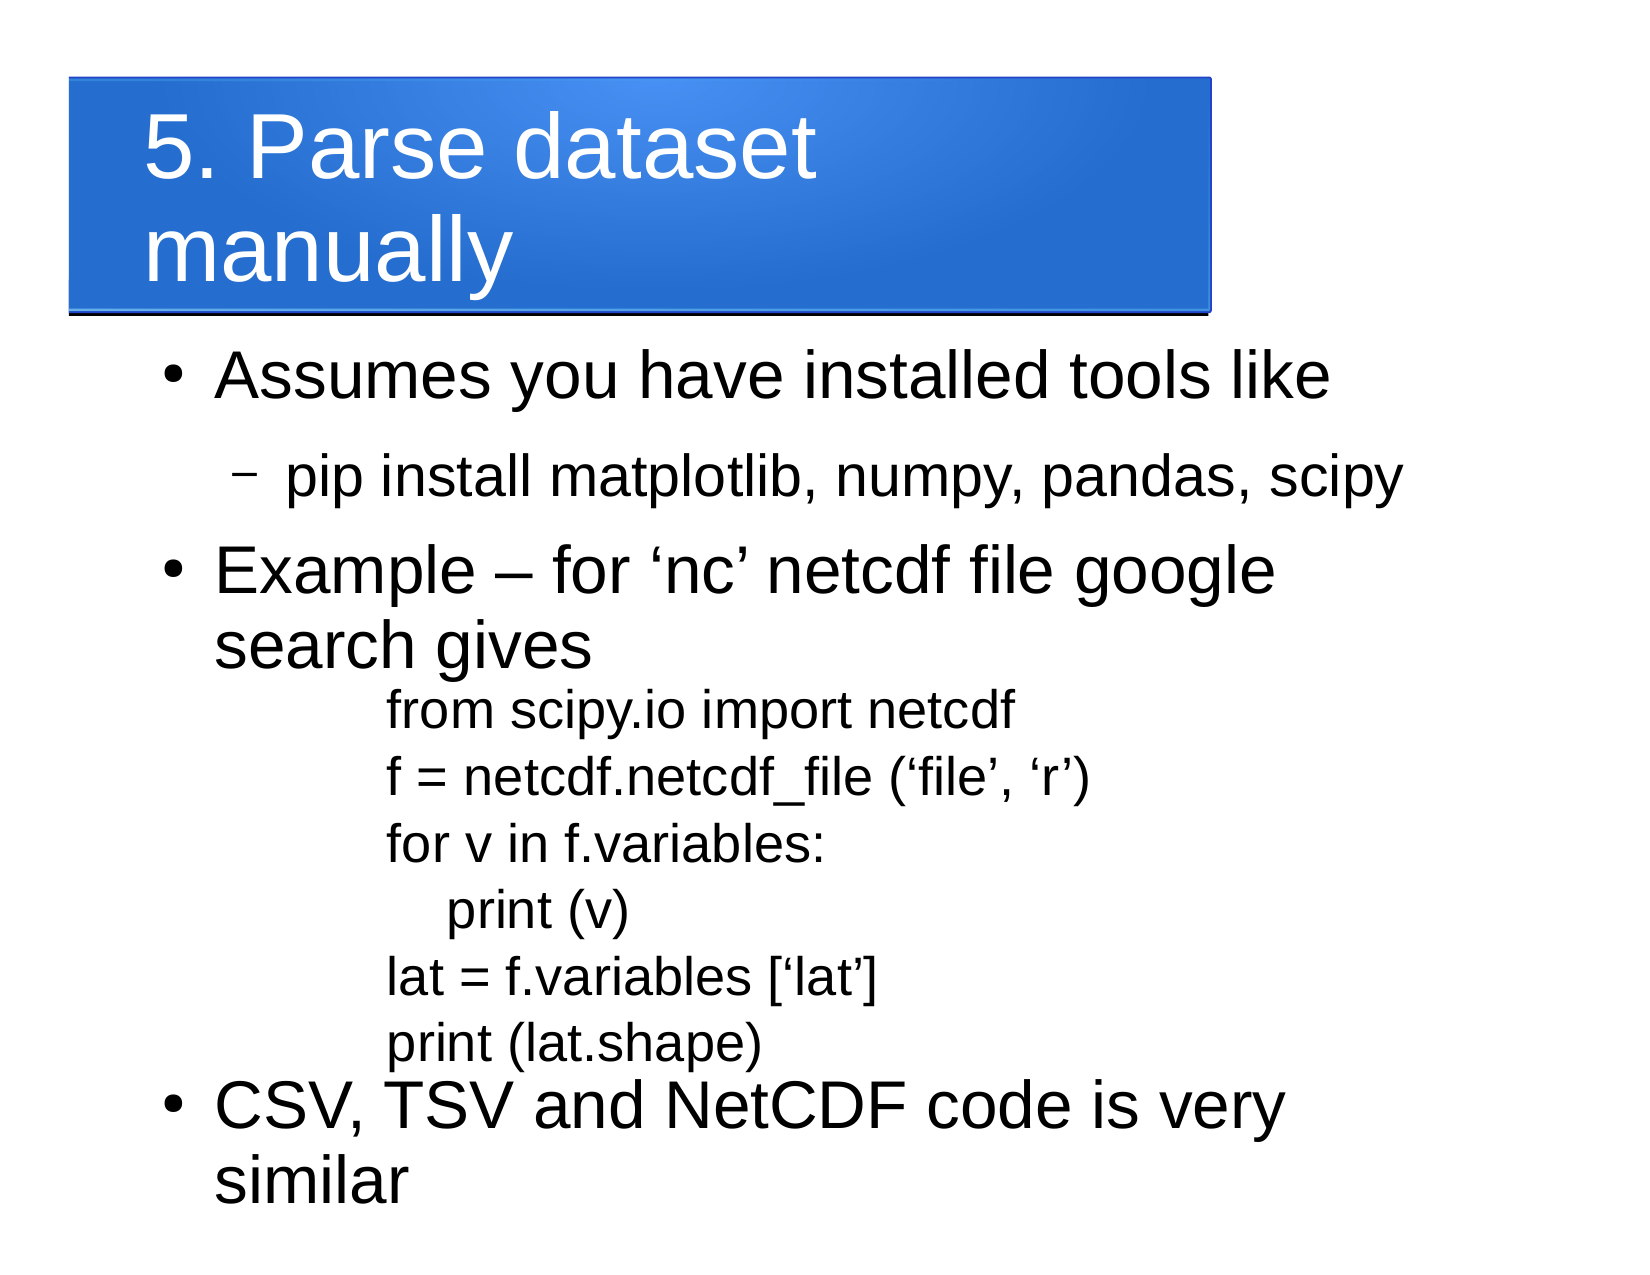

# 5. Parse dataset manually
Assumes you have installed tools like
pip install matplotlib, numpy, pandas, scipy
Example – for ‘nc’ netcdf file google search gives
from scipy.io import netcdf
f = netcdf.netcdf_file (‘file’, ‘r’)
for v in f.variables:
 print (v)
lat = f.variables [‘lat’]
print (lat.shape)
CSV, TSV and NetCDF code is very similar